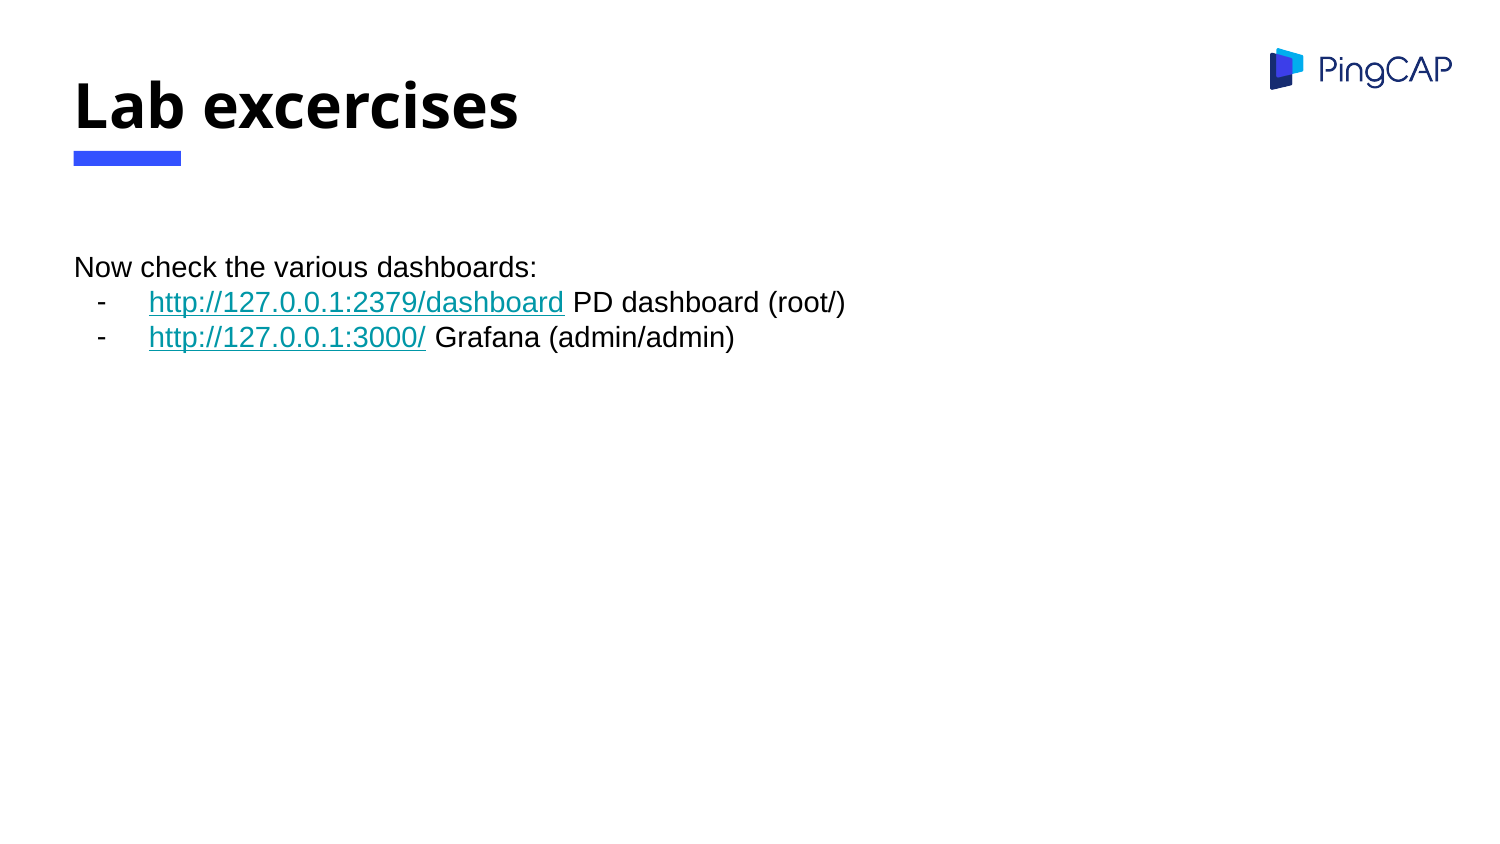

Lab excercises
Now check the various dashboards:
http://127.0.0.1:2379/dashboard PD dashboard (root/)
http://127.0.0.1:3000/ Grafana (admin/admin)